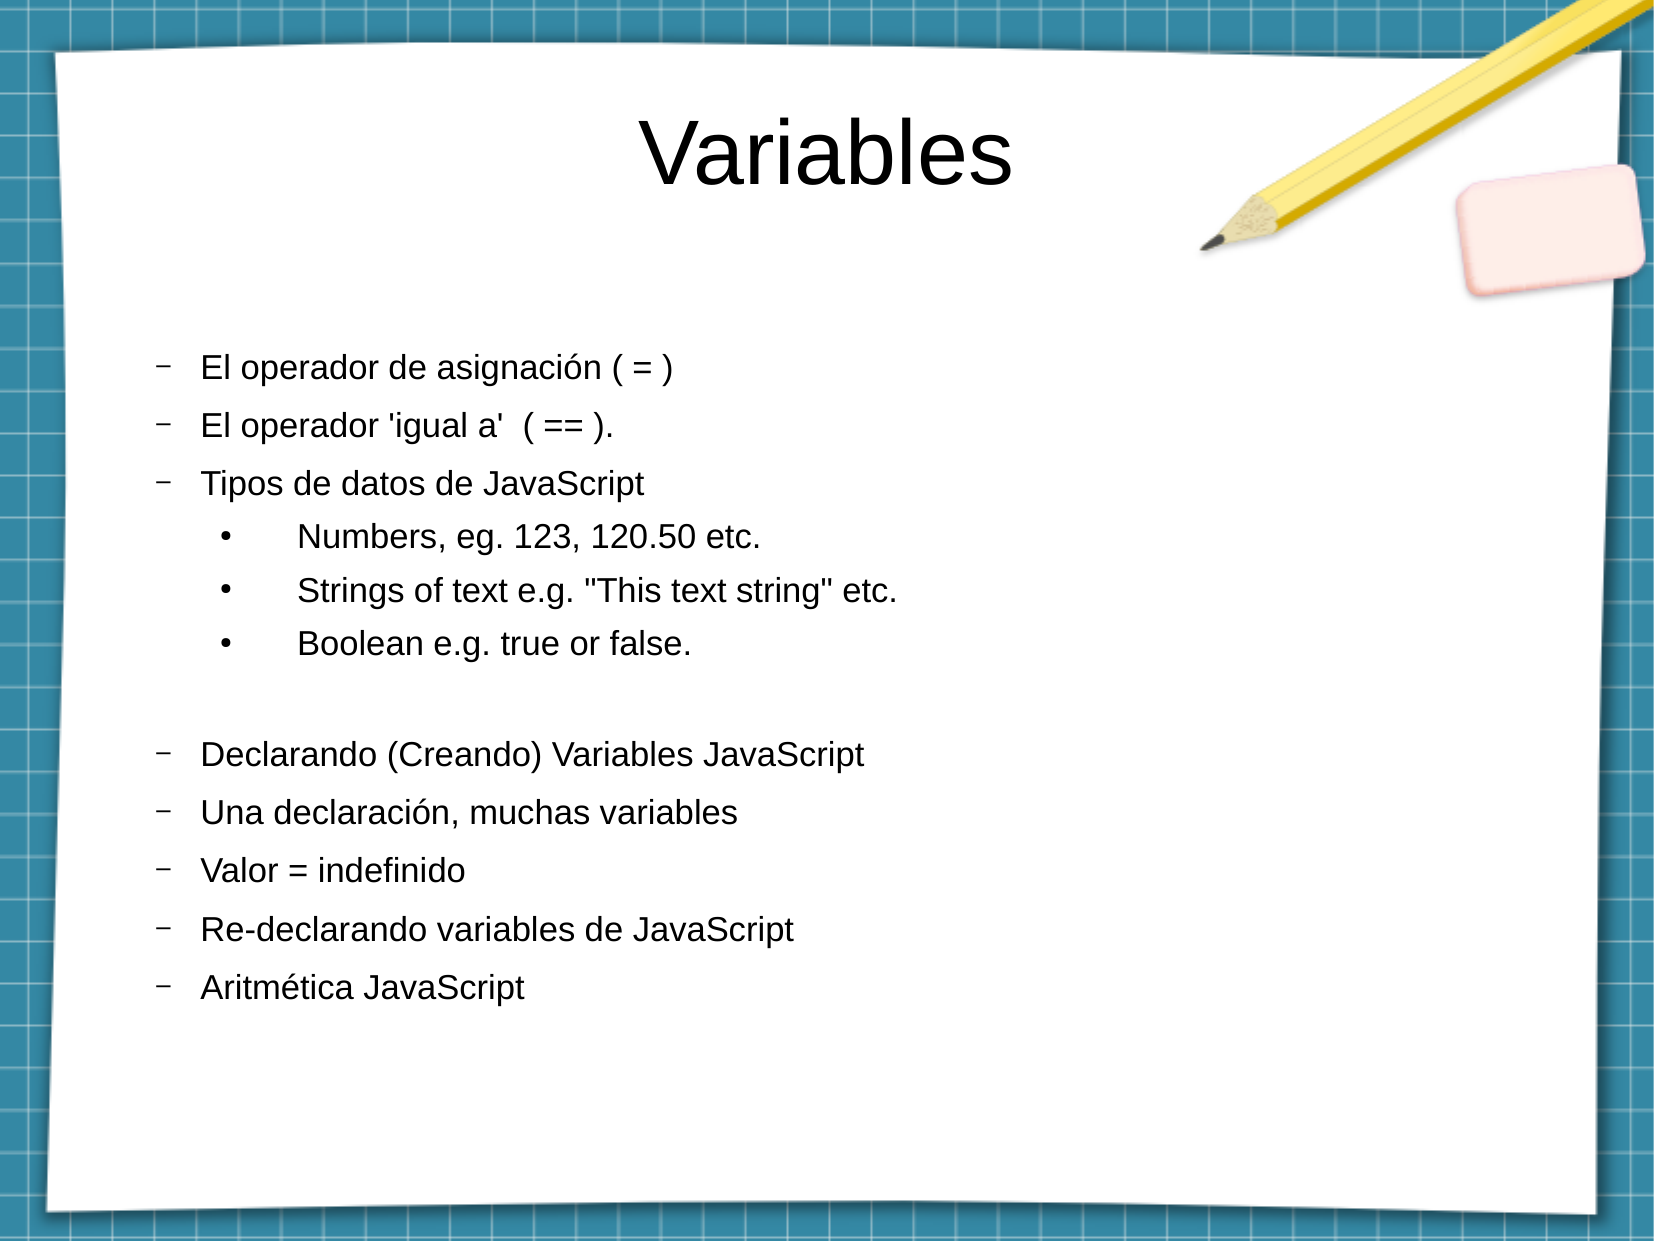

# Variables
El operador de asignación ( = )
El operador 'igual a' ( == ).
Tipos de datos de JavaScript
 Numbers, eg. 123, 120.50 etc.
 Strings of text e.g. "This text string" etc.
 Boolean e.g. true or false.
Declarando (Creando) Variables JavaScript
Una declaración, muchas variables
Valor = indefinido
Re-declarando variables de JavaScript
Aritmética JavaScript